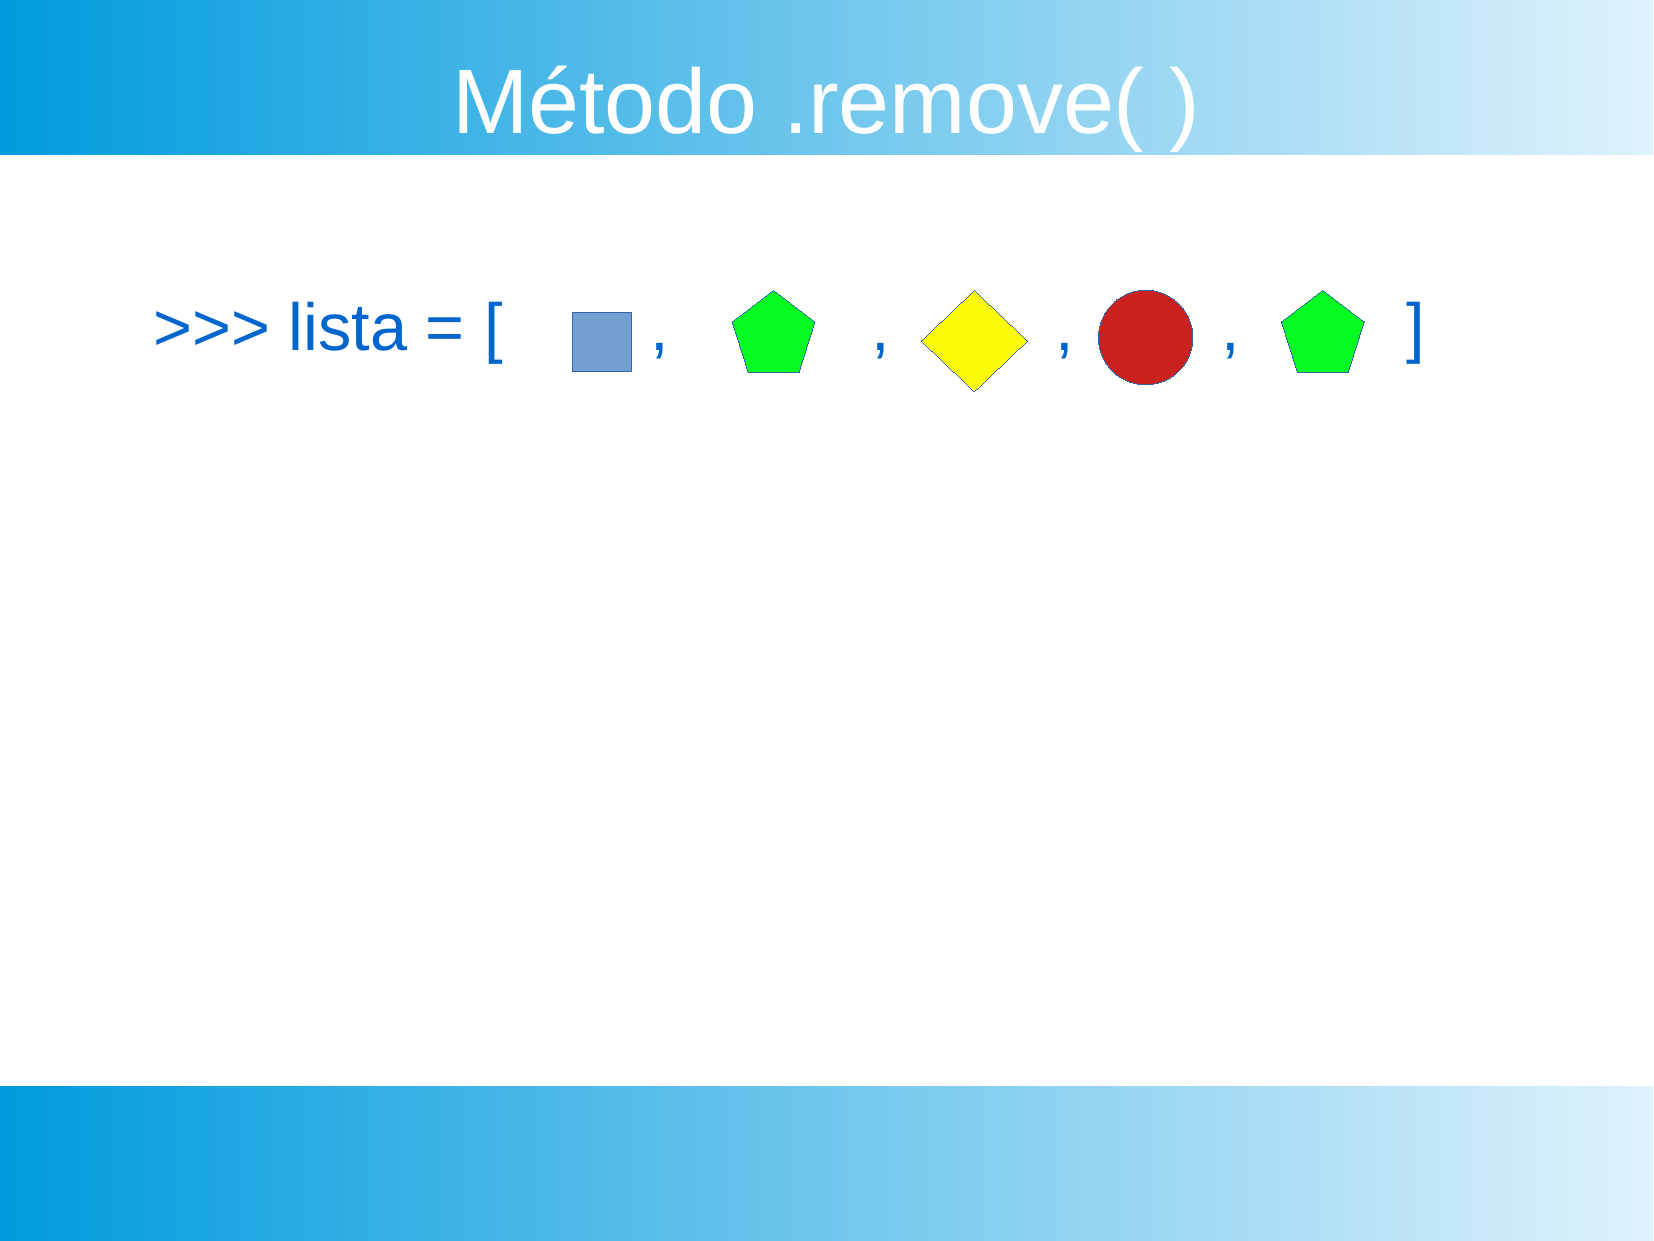

# Método .remove( )
>>> lista =
[ , , , , ]